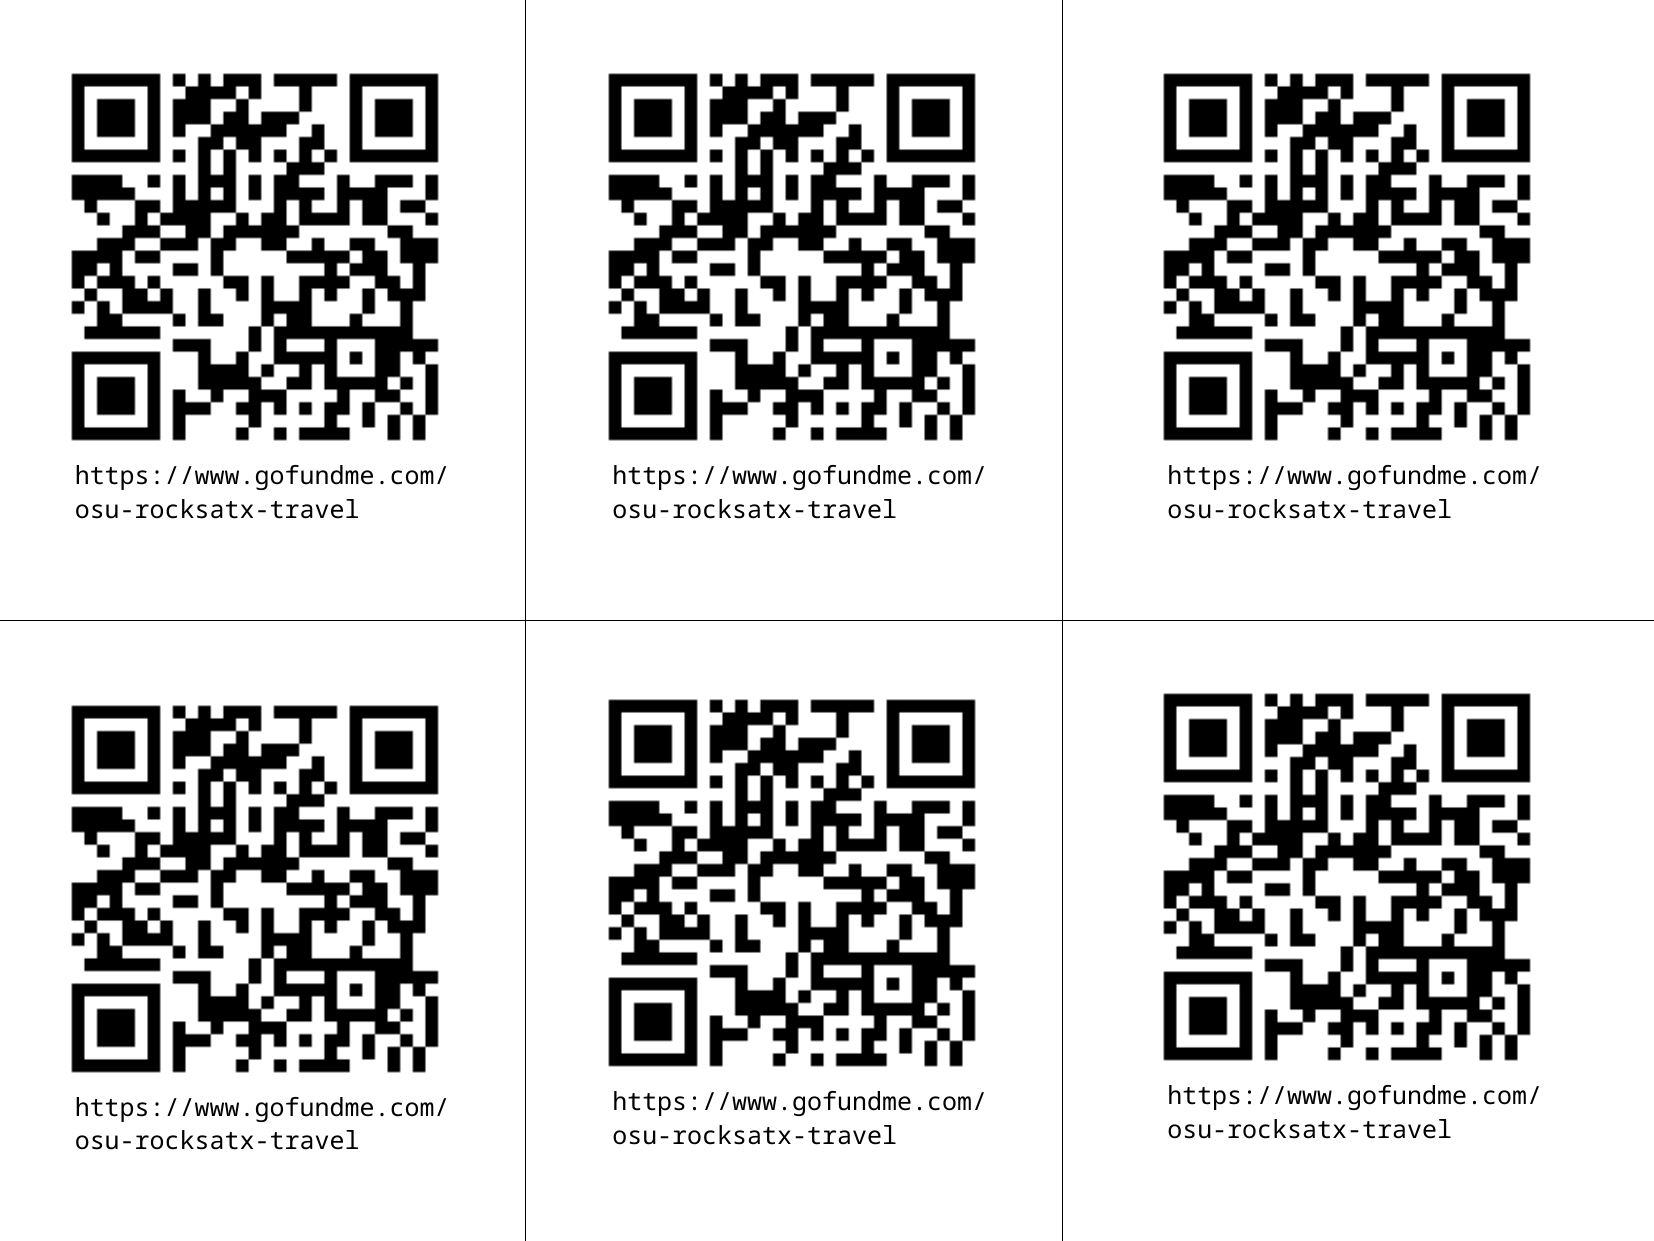

https://www.gofundme.com/
osu-rocksatx-travel
https://www.gofundme.com/
osu-rocksatx-travel
https://www.gofundme.com/
osu-rocksatx-travel
https://www.gofundme.com/
osu-rocksatx-travel
https://www.gofundme.com/
osu-rocksatx-travel
https://www.gofundme.com/
osu-rocksatx-travel